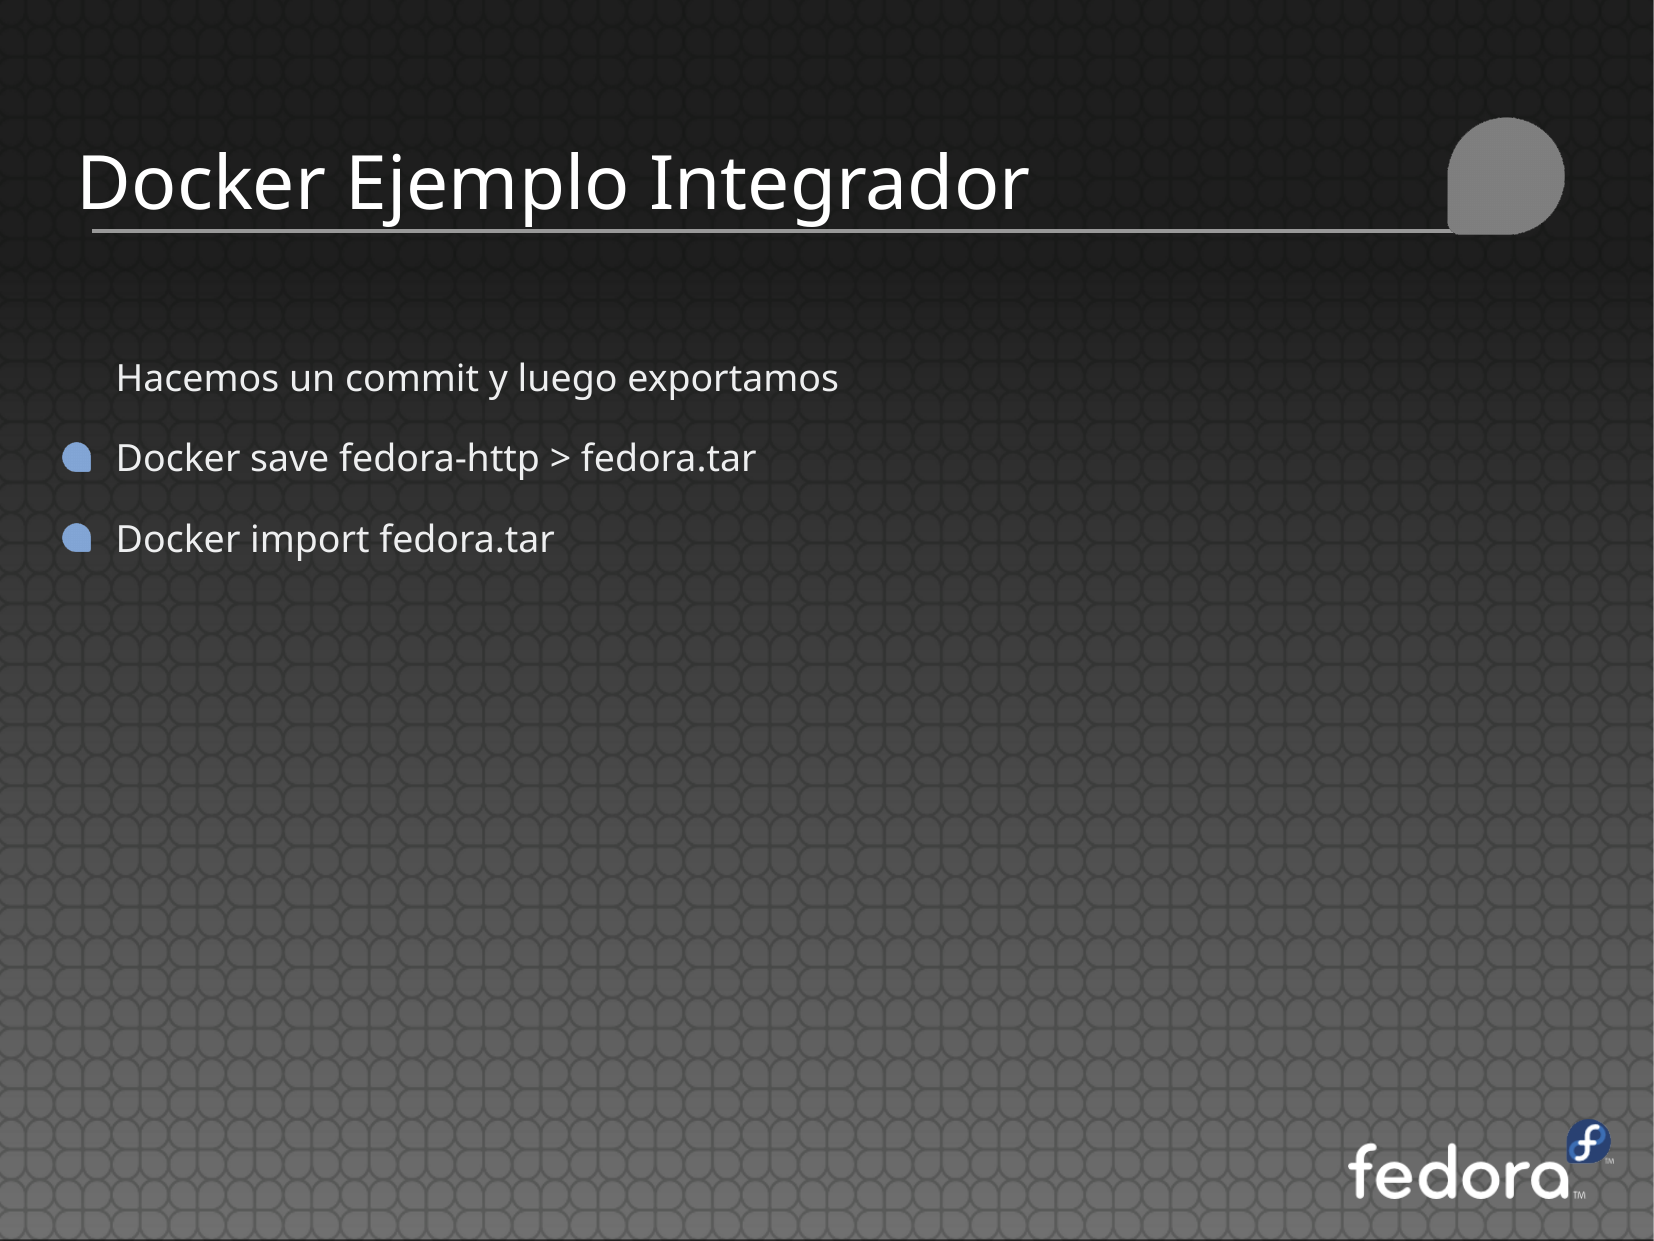

Hacemos un commit y luego exportamos
Docker save fedora-http > fedora.tar
Docker import fedora.tar
# Docker Ejemplo Integrador